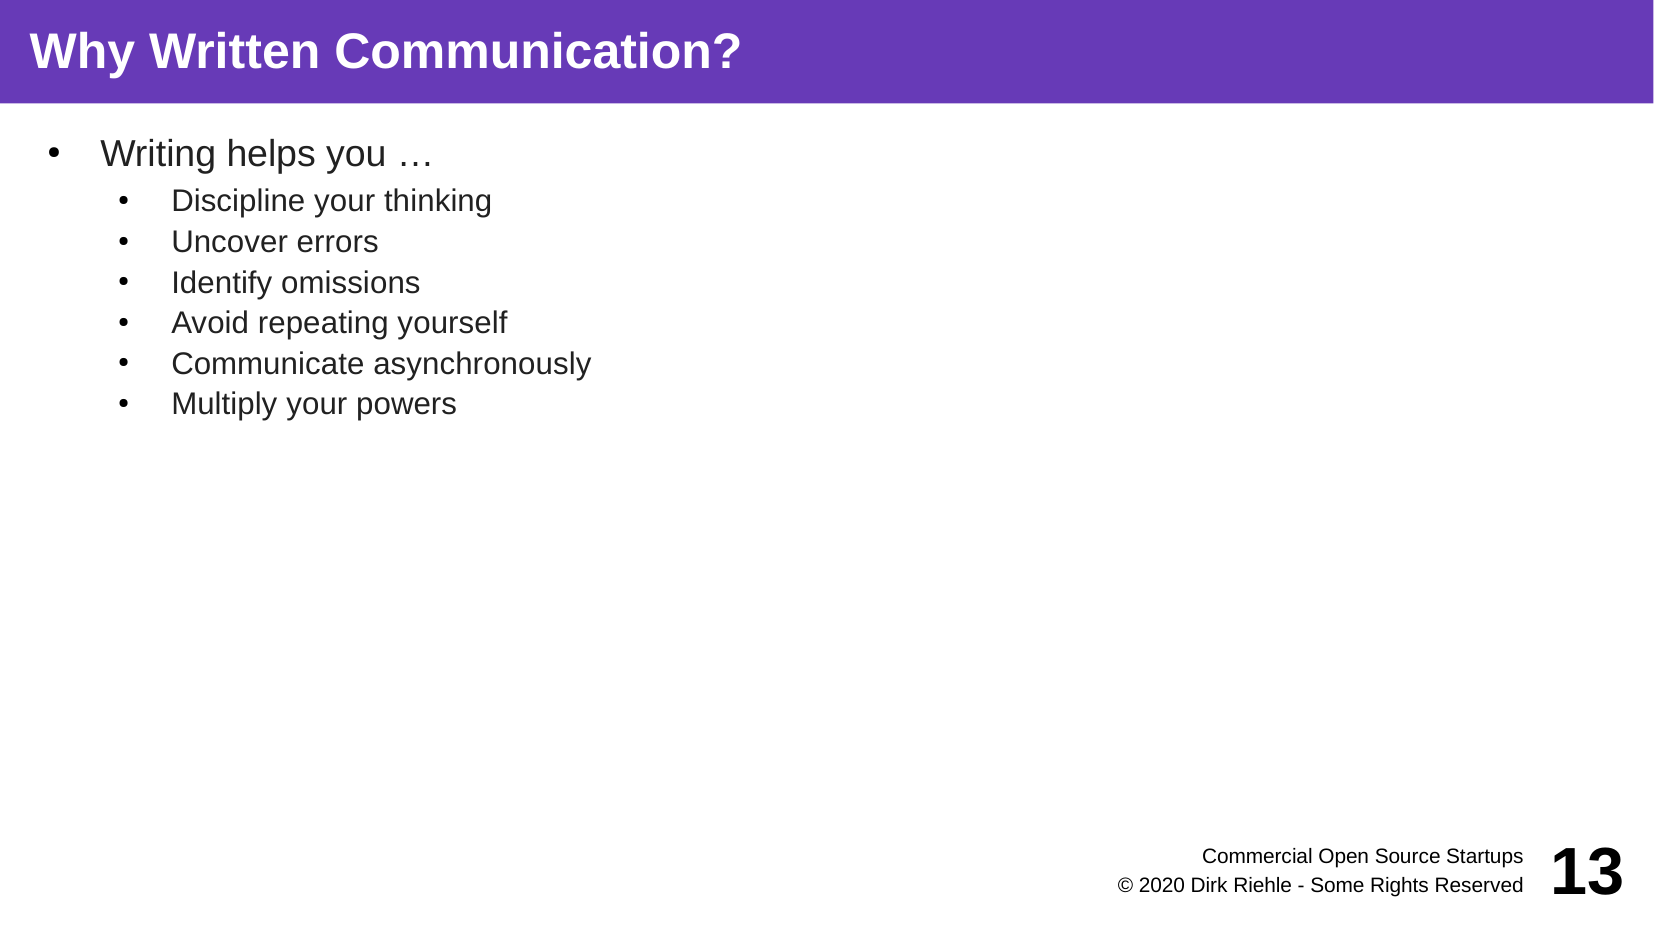

# Why Written Communication?
Writing helps you …
Discipline your thinking
Uncover errors
Identify omissions
Avoid repeating yourself
Communicate asynchronously
Multiply your powers
Commercial Open Source Startups
13
© 2020 Dirk Riehle - Some Rights Reserved